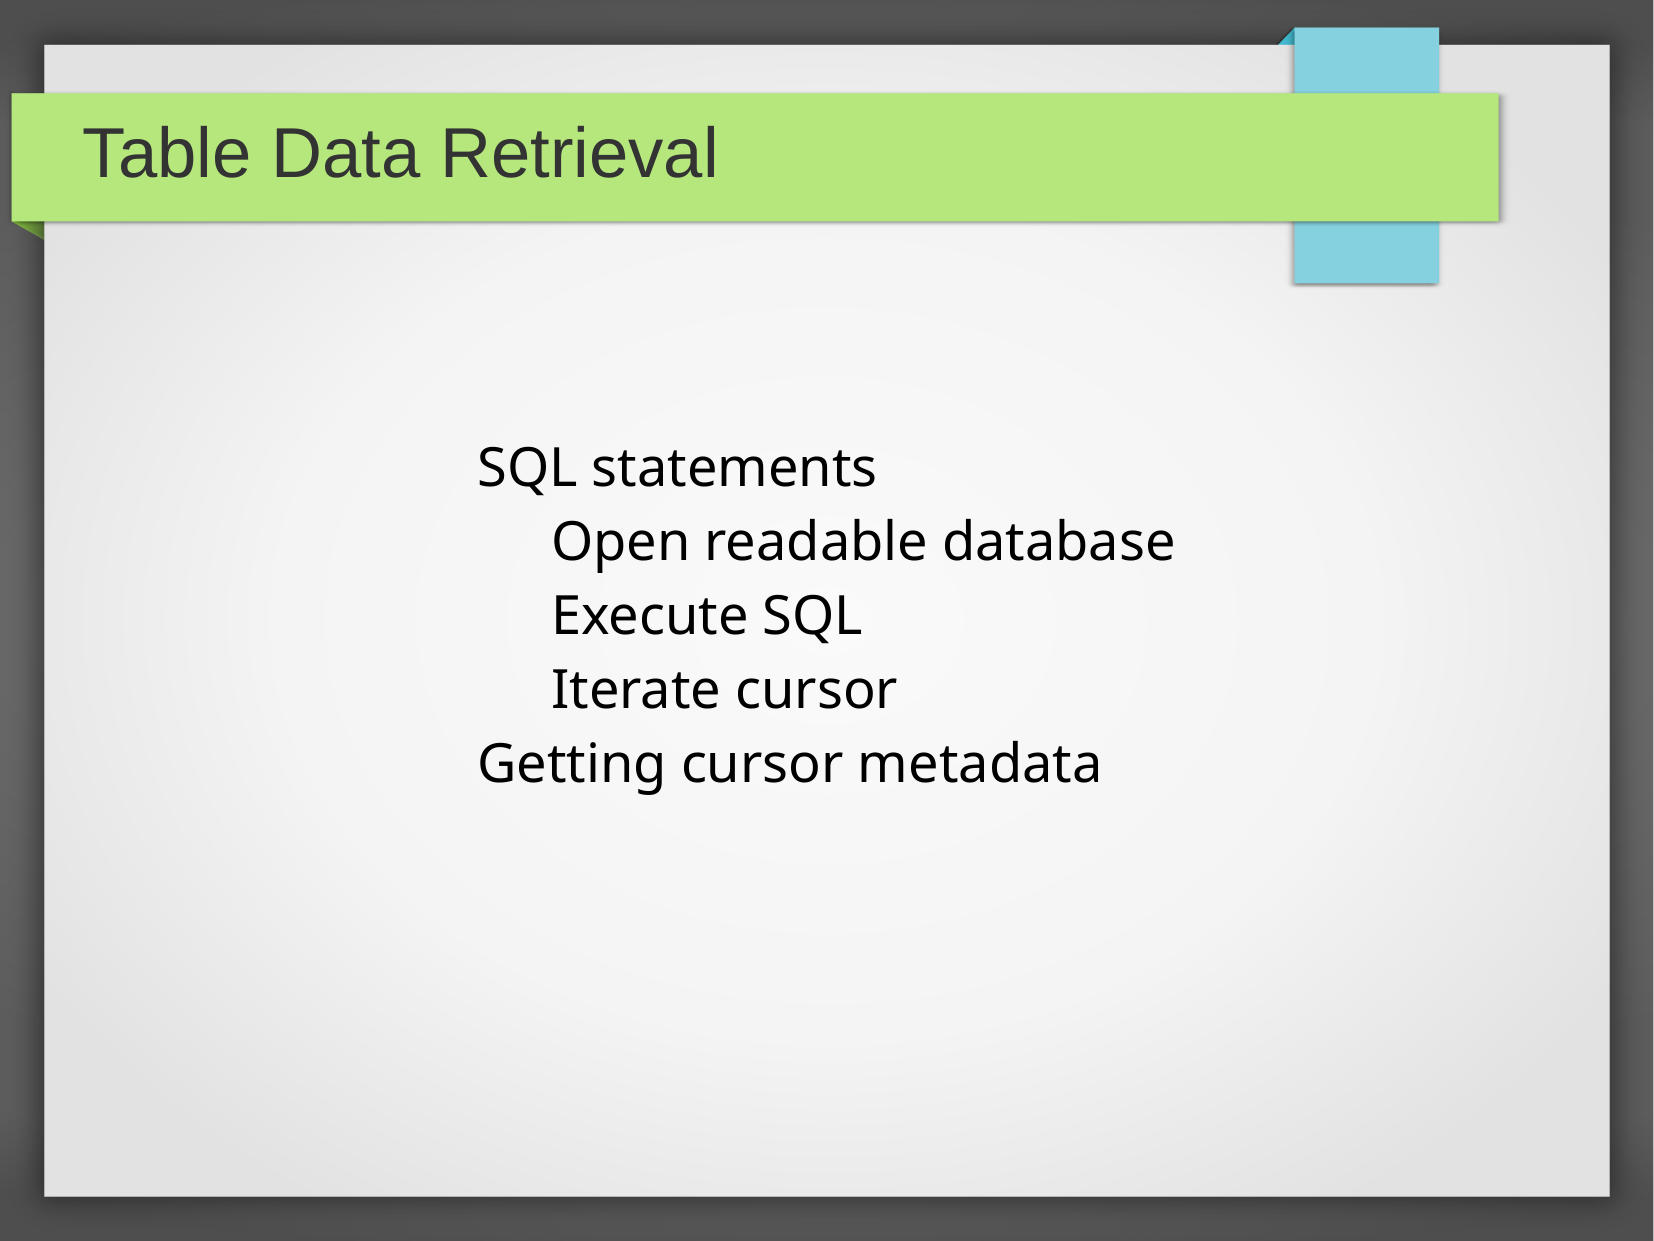

# Table Data Retrieval
SQL statements
	Open readable database
	Execute SQL
	Iterate cursor
Getting cursor metadata